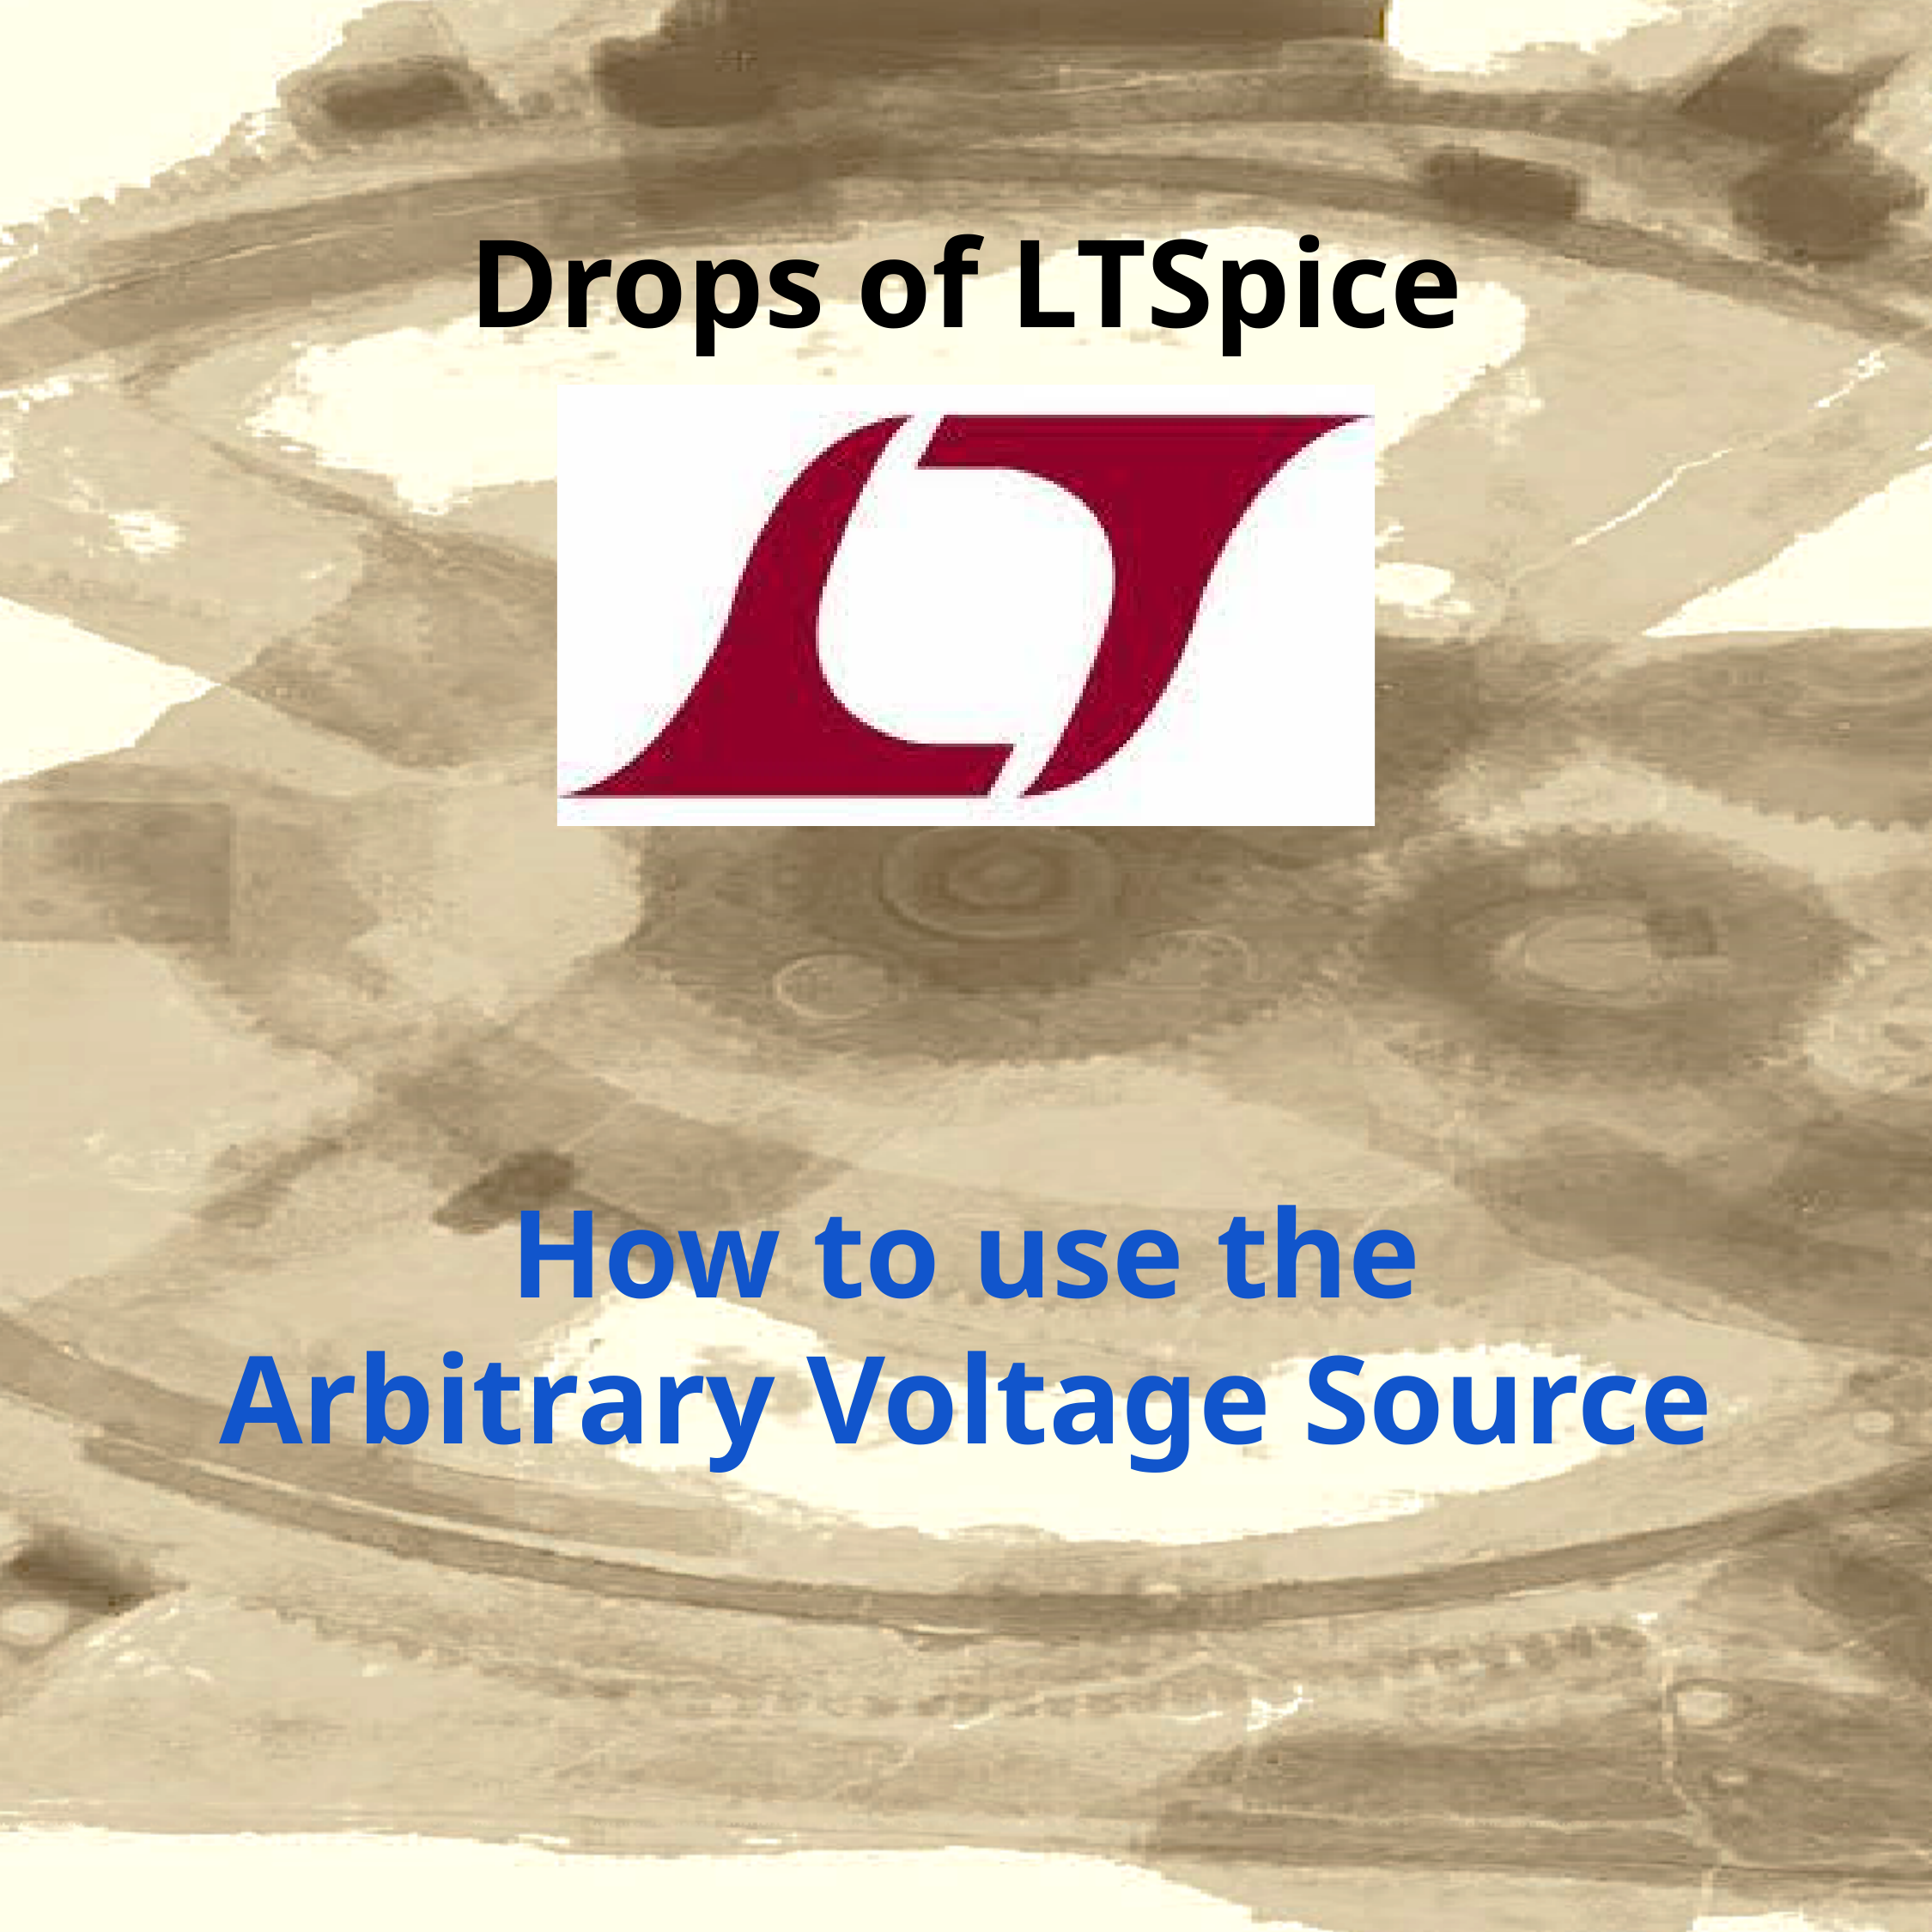

Drops of LTSpice
How to use the
Arbitrary Voltage Source